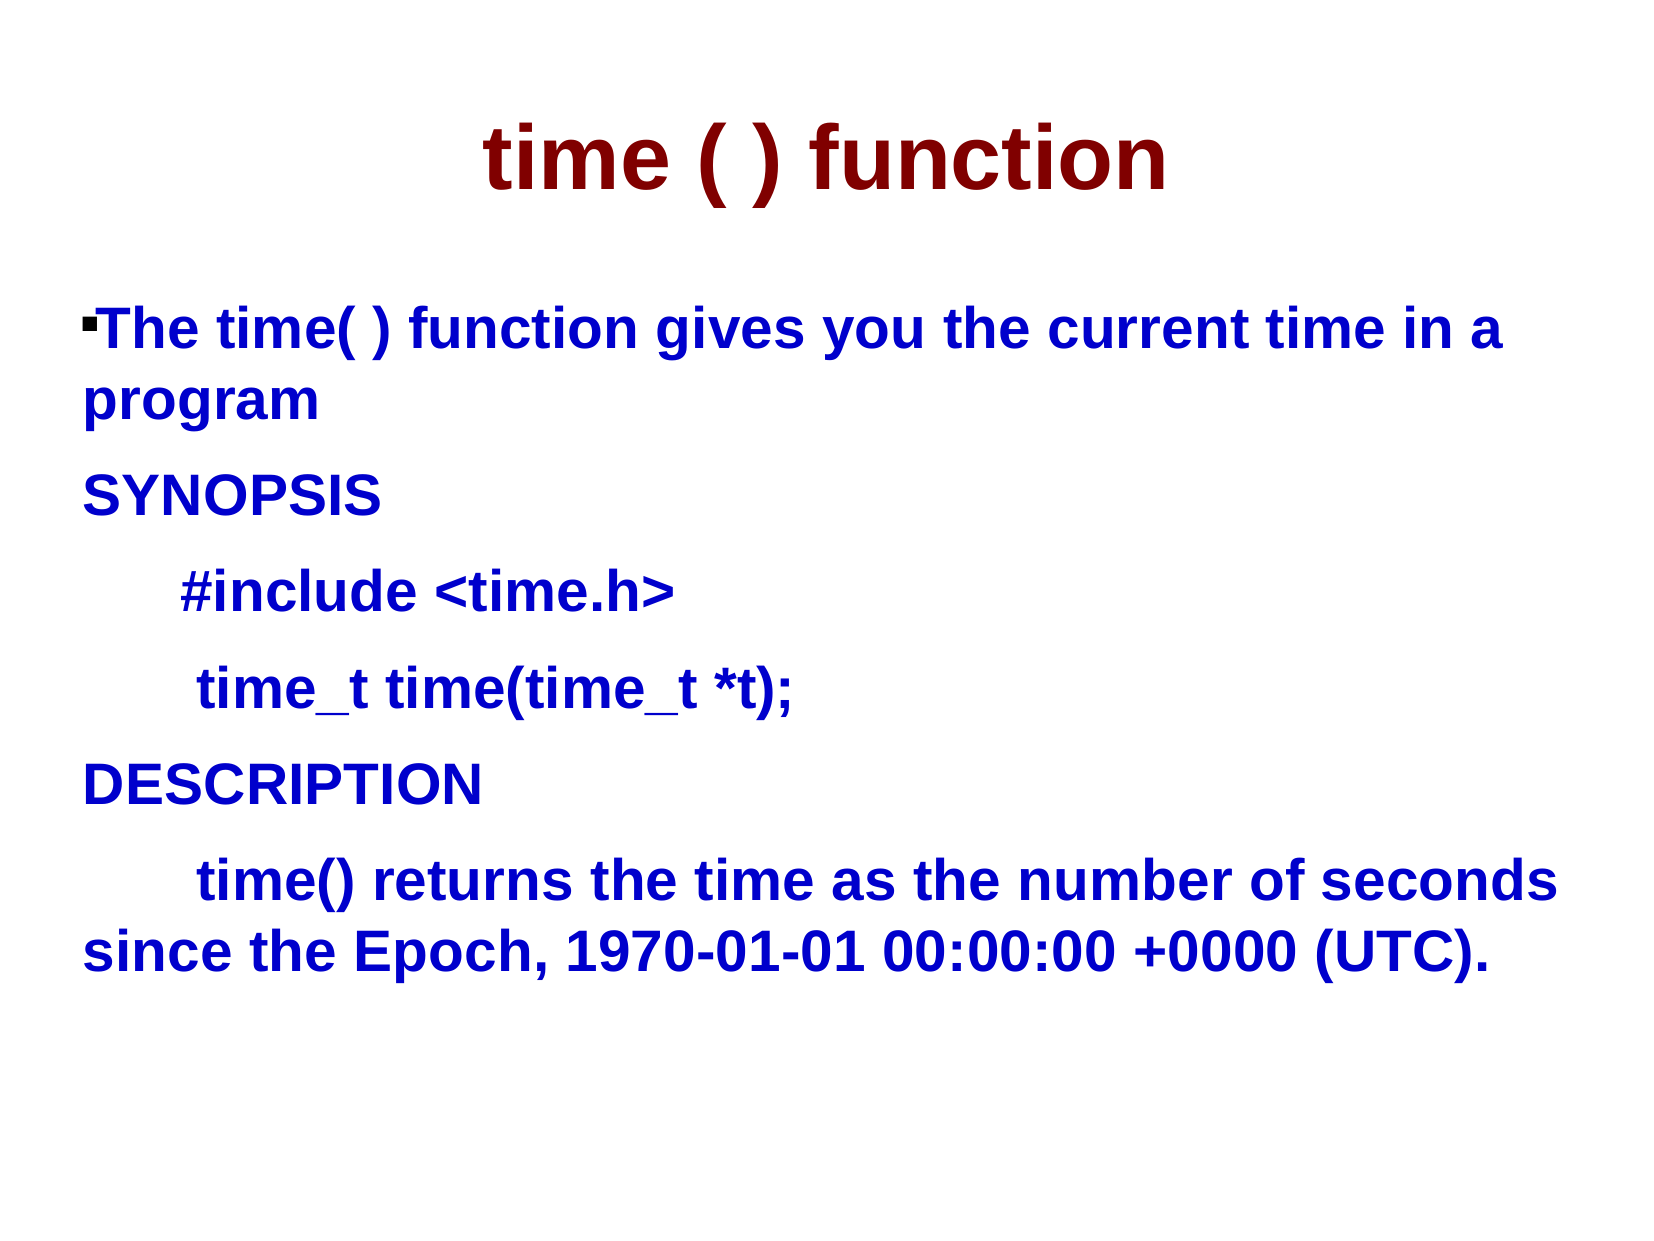

# time ( ) function
The time( ) function gives you the current time in a program
SYNOPSIS
 #include <time.h>
 time_t time(time_t *t);
DESCRIPTION
 time() returns the time as the number of seconds since the Epoch, 1970-01-01 00:00:00 +0000 (UTC).